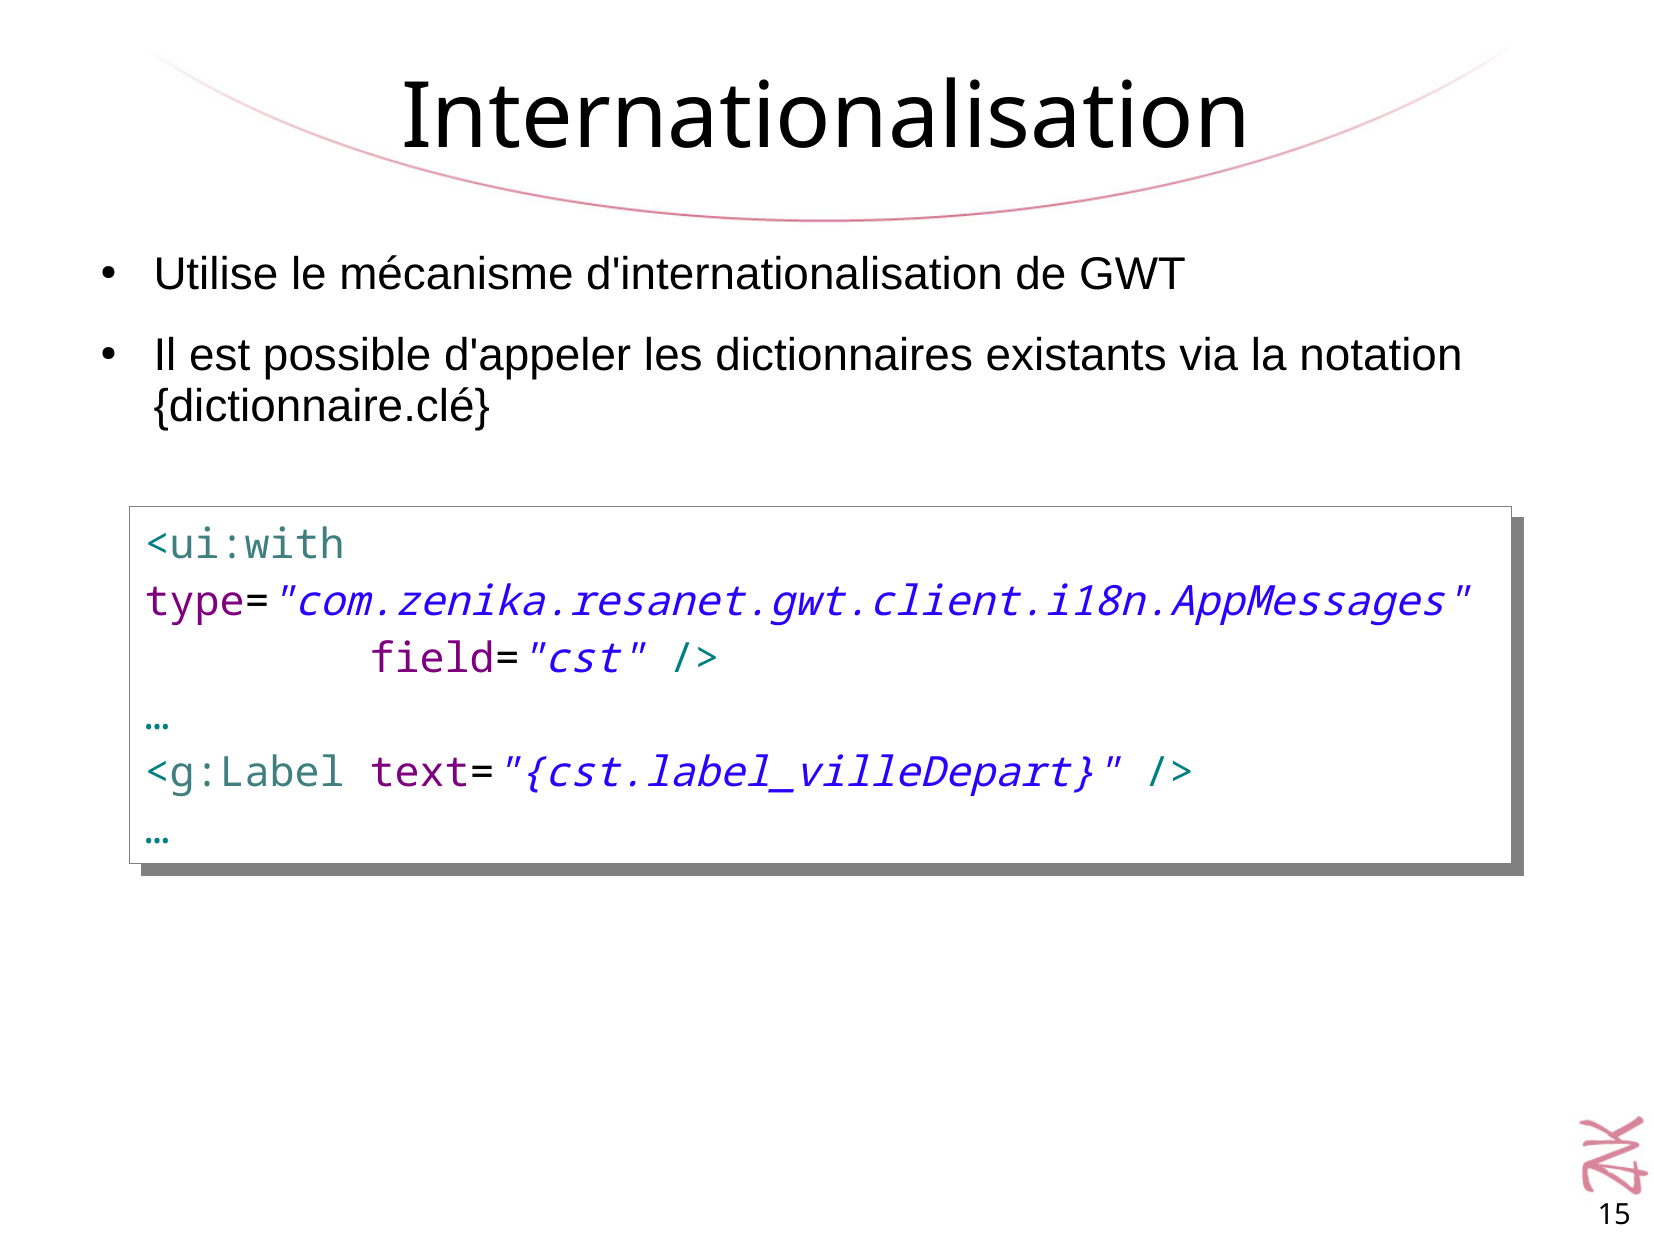

# Internationalisation
Utilise le mécanisme d'internationalisation de GWT
Il est possible d'appeler les dictionnaires existants via la notation {dictionnaire.clé}
<ui:with type="com.zenika.resanet.gwt.client.i18n.AppMessages"
 field="cst" />
…
<g:Label text="{cst.label_villeDepart}" />
…
15